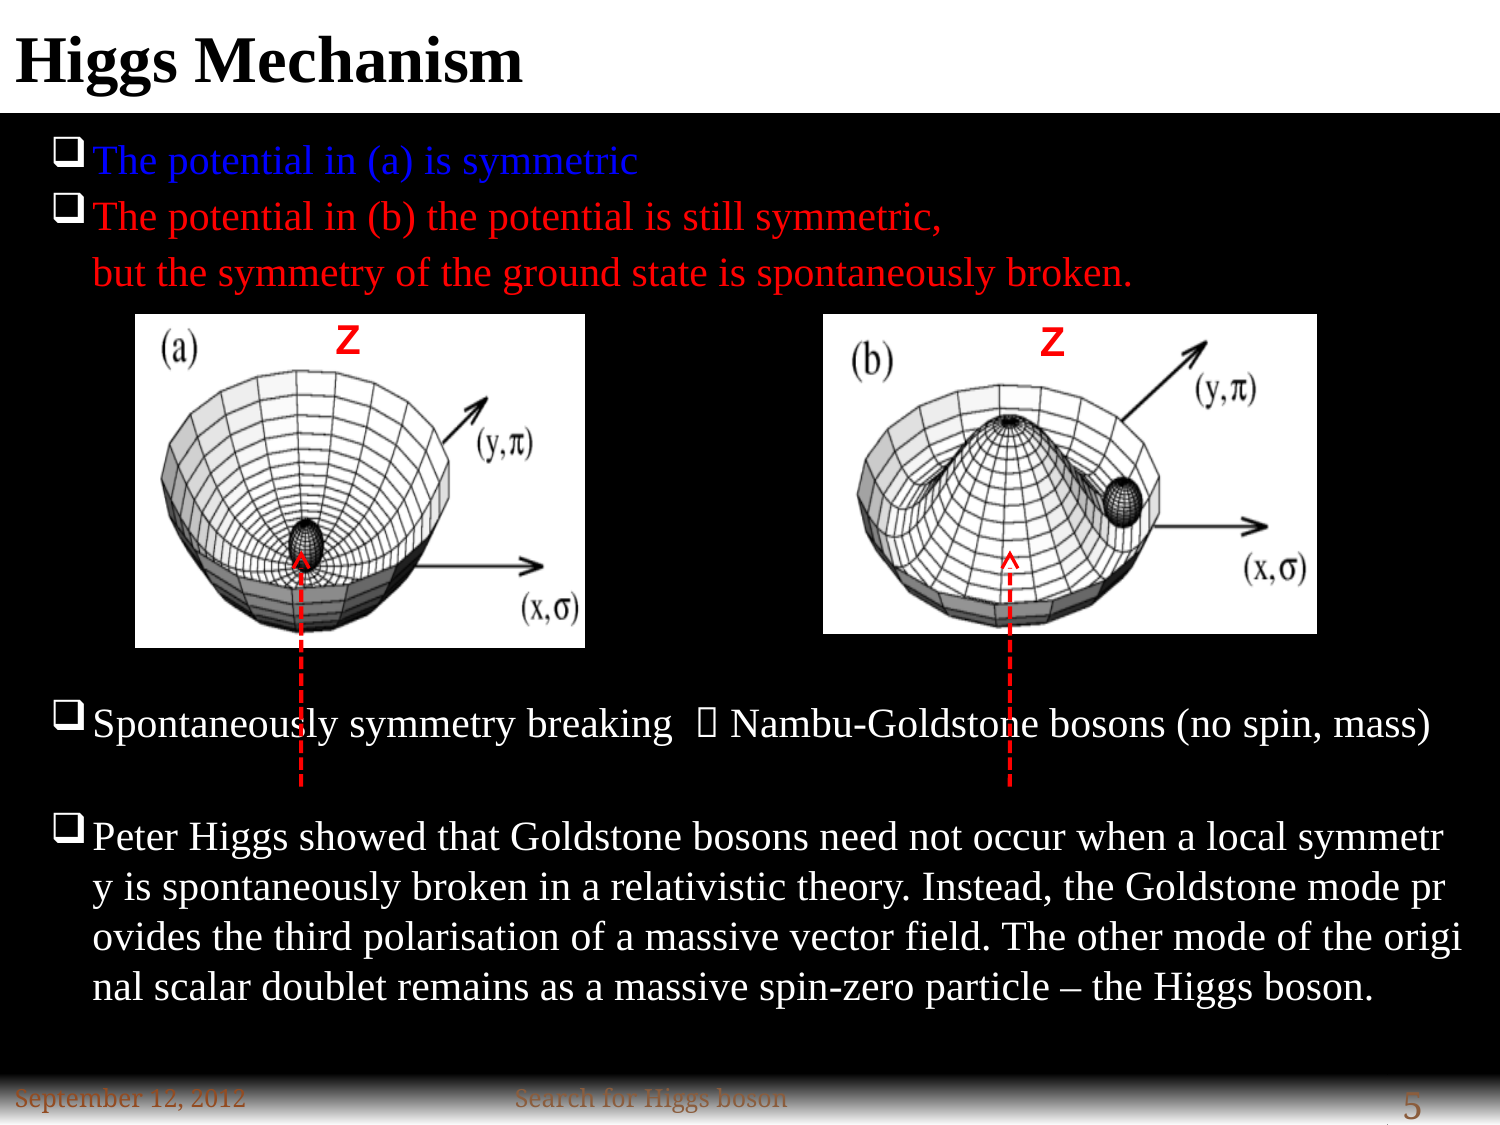

# Higgs Mechanism
The potential in (a) is symmetric
The potential in (b) the potential is still symmetric,
 but the symmetry of the ground state is spontaneously broken.
Spontaneously symmetry breaking  Nambu-Goldstone bosons (no spin, mass)
Peter Higgs showed that Goldstone bosons need not occur when a local symmetry is spontaneously broken in a relativistic theory. Instead, the Goldstone mode provides the third polarisation of a massive vector field. The other mode of the original scalar doublet remains as a massive spin-zero particle – the Higgs boson.
Z
Z
September 12, 2012
Search for Higgs boson